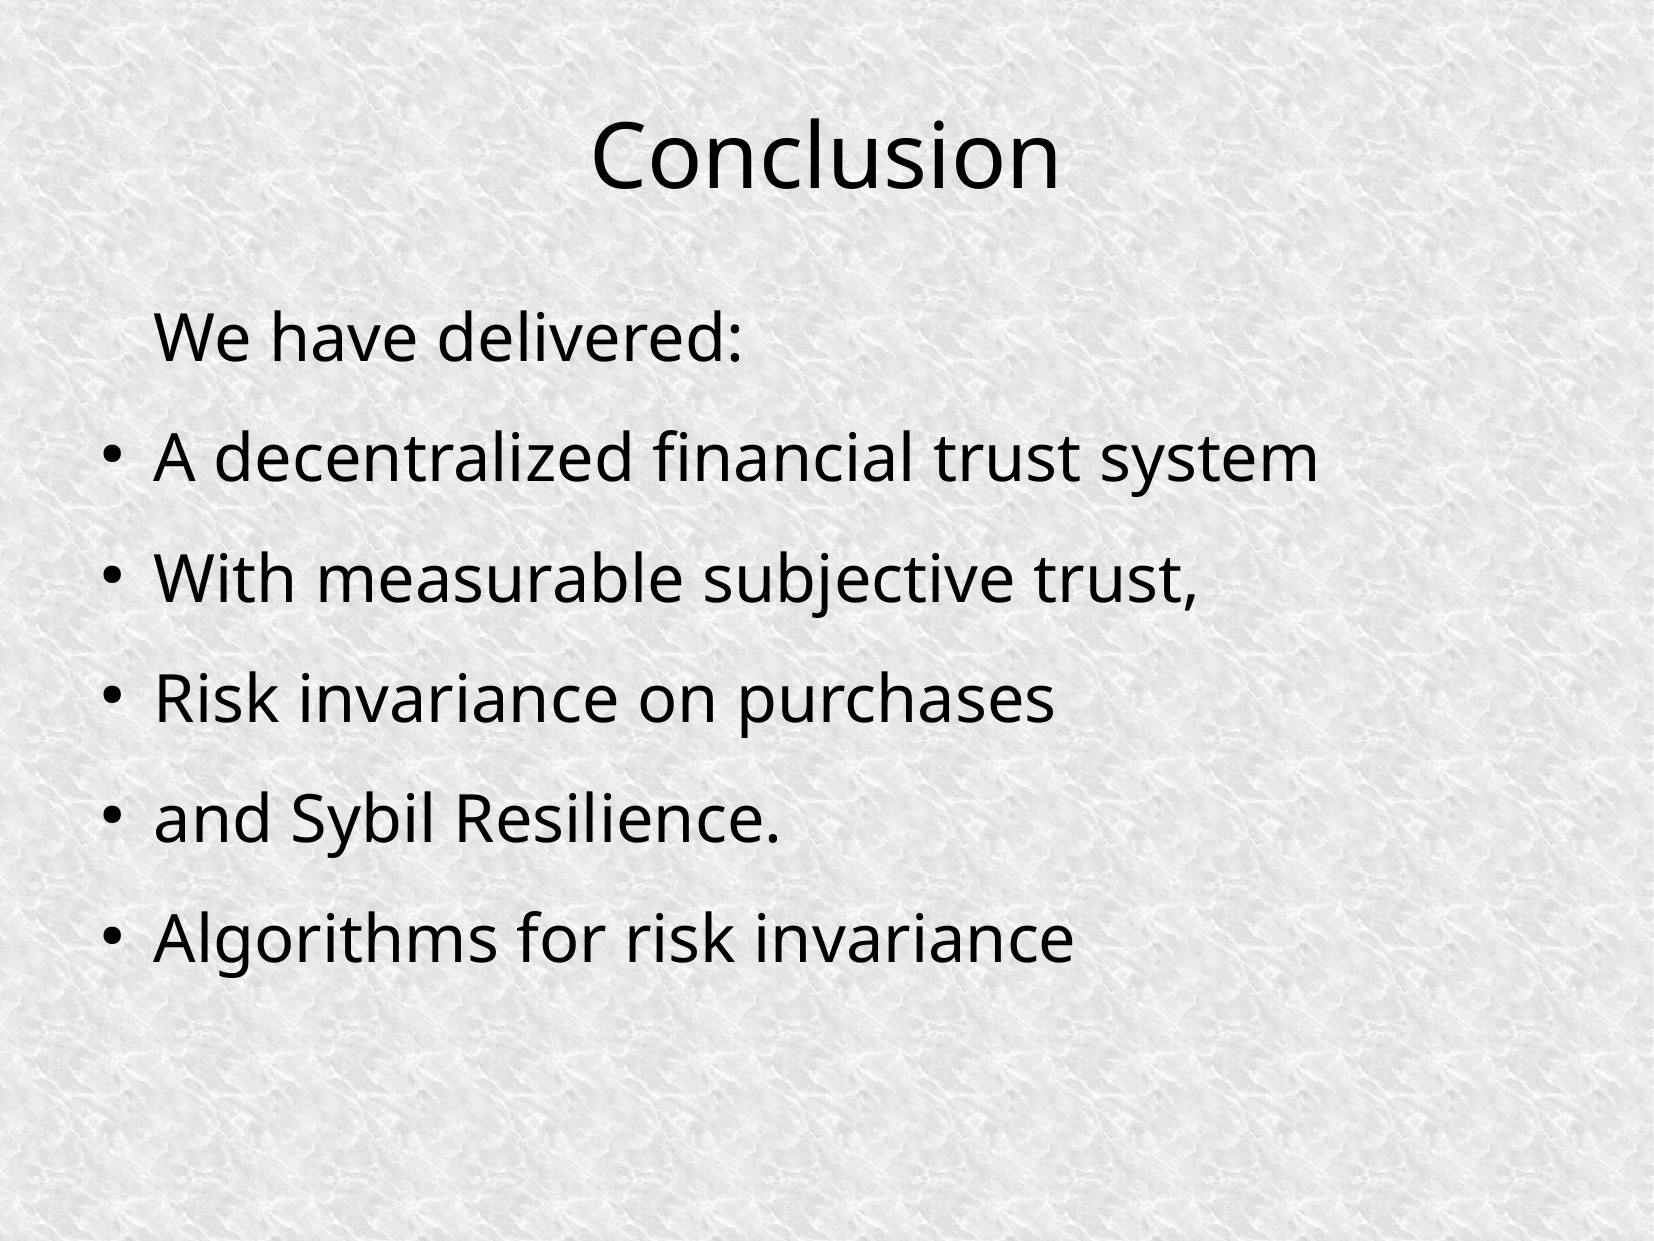

# Conclusion
We have delivered:
A decentralized financial trust system
With measurable subjective trust,
Risk invariance on purchases
and Sybil Resilience.
Algorithms for risk invariance